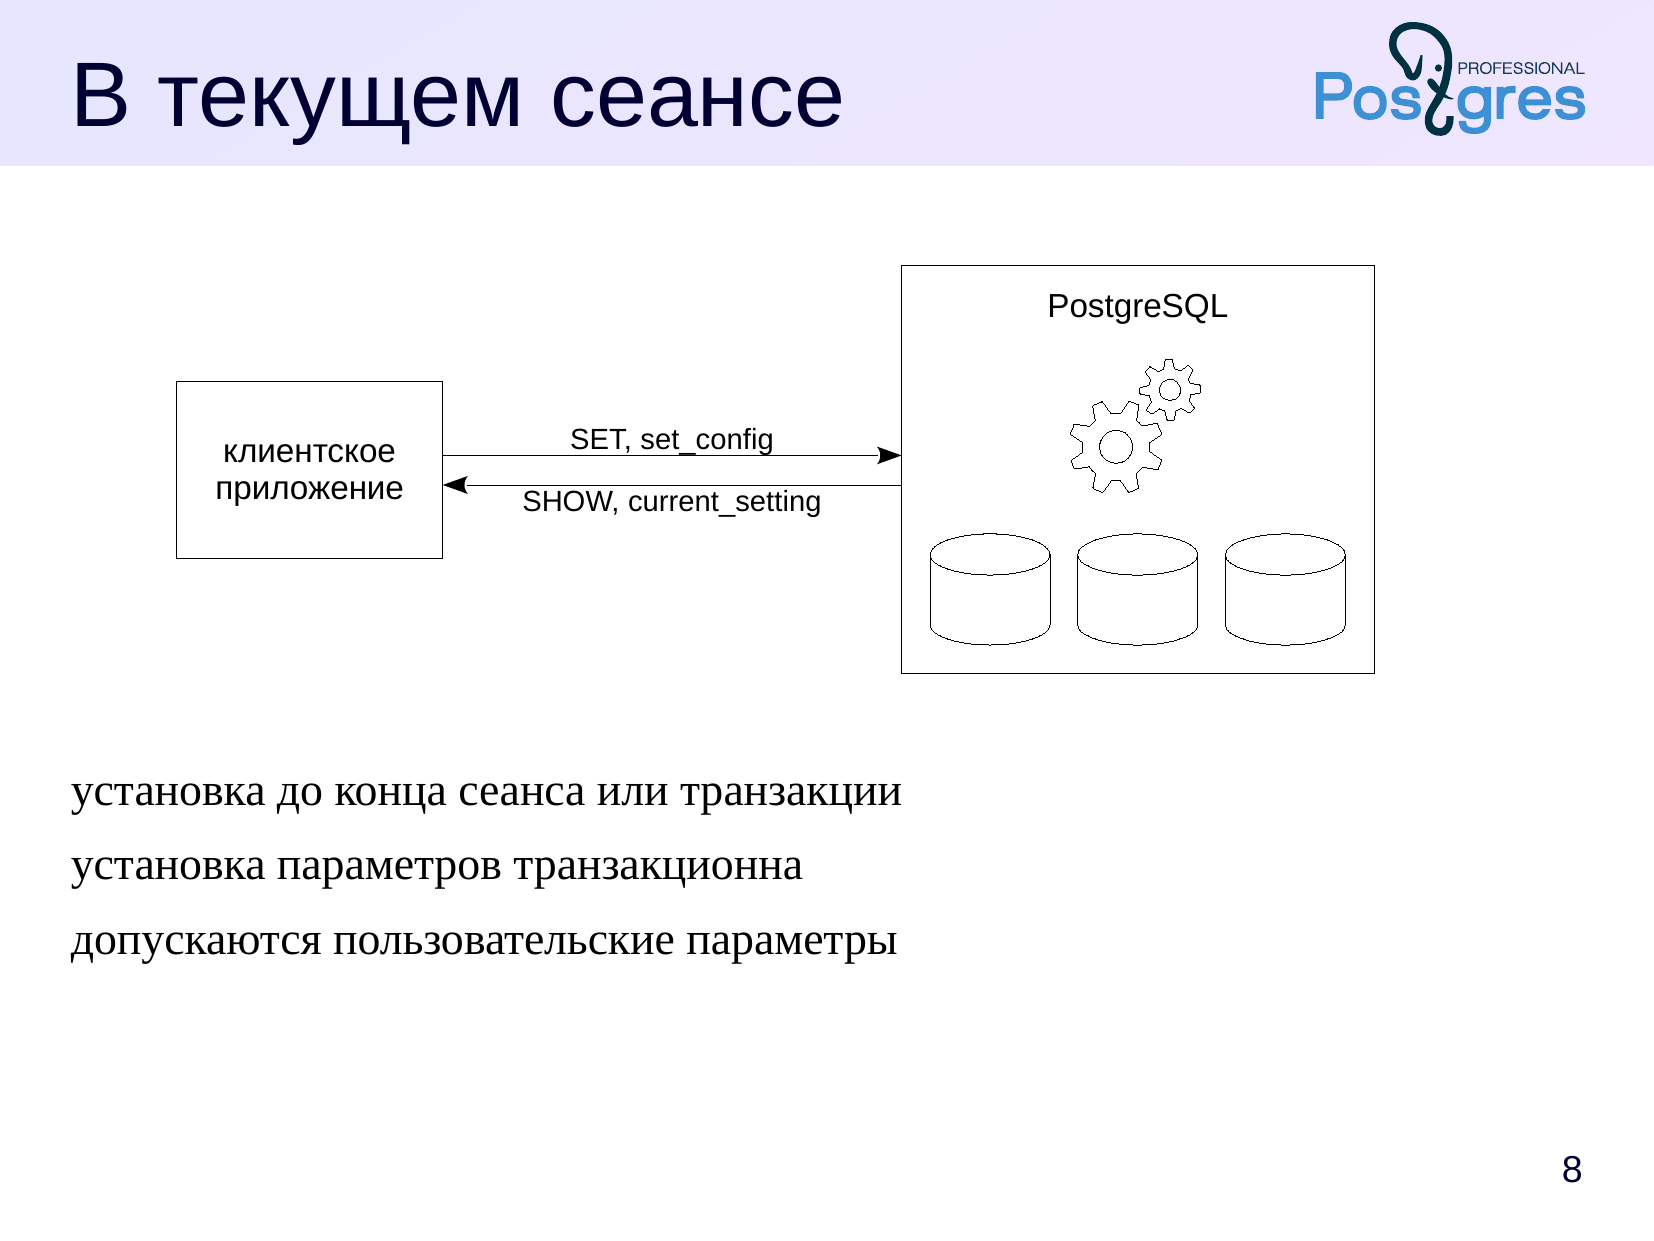

# В текущем сеансе
PostgreSQL
PostgreSQL
клиентское
приложение
SET, set_config
SHOW, current_setting
установка до конца сеанса или транзакции
установка параметров транзакционна
допускаются пользовательские параметры